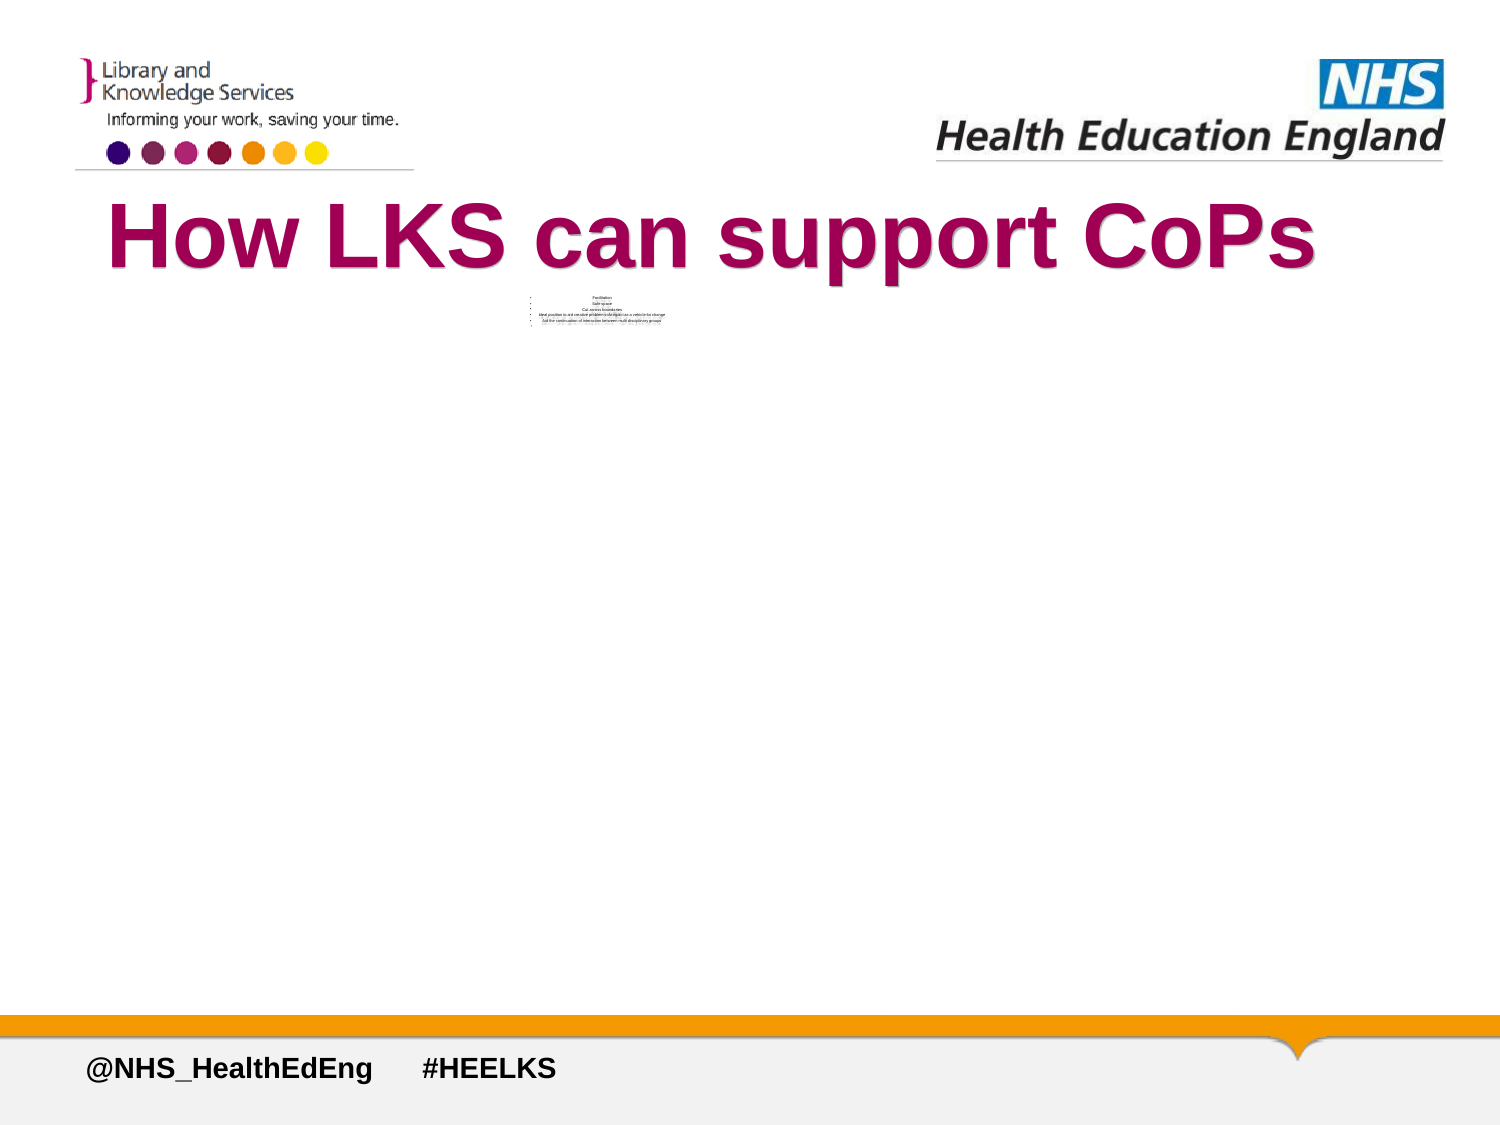

# How LKS can support CoPs
Facilitation
Safe space
Cut across boundaries
Ideal position to aid creative problem solving/act as a vehicle for change
Aid the continuation of interaction between multi disciplinary groups
@NHS_HealthEdEng #HEELKS